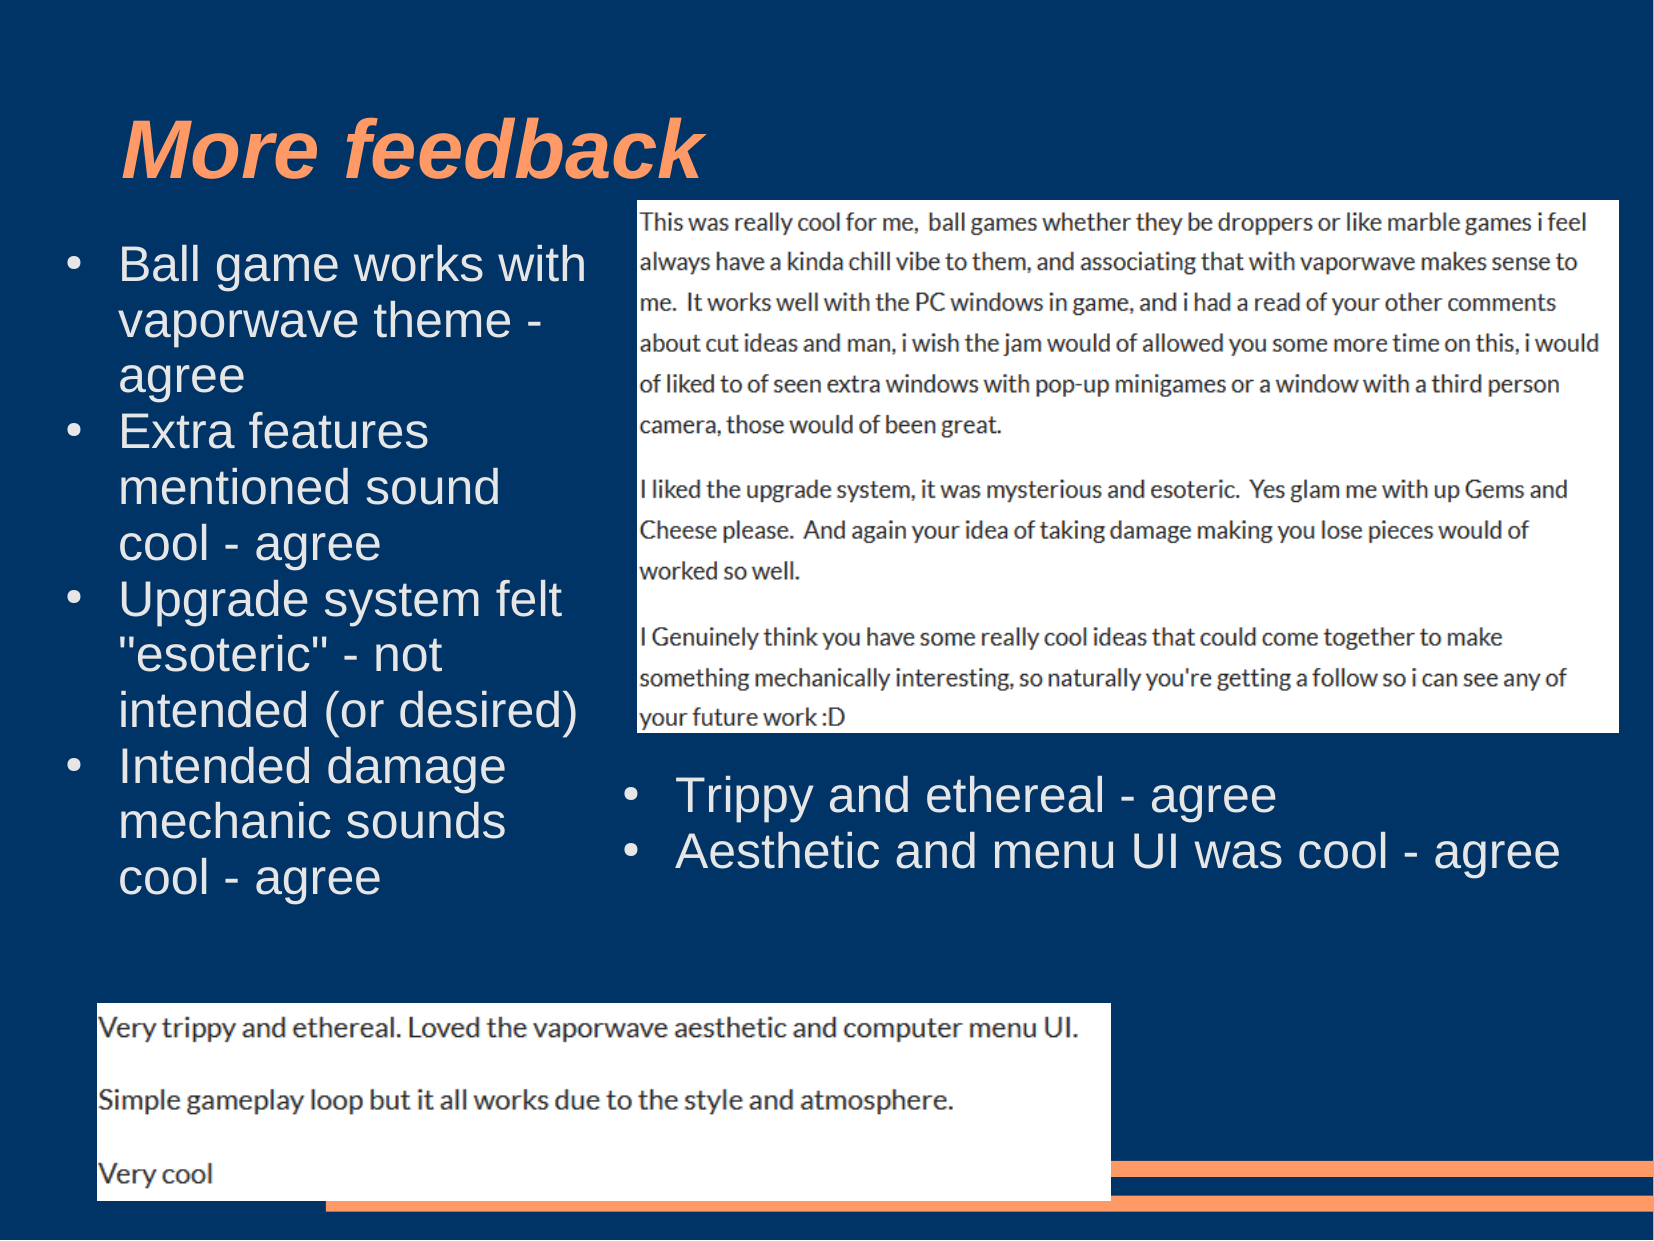

# More feedback
Ball game works with vaporwave theme - agree
Extra features mentioned sound cool - agree
Upgrade system felt "esoteric" - not intended (or desired)
Intended damage mechanic sounds cool - agree
Trippy and ethereal - agree
Aesthetic and menu UI was cool - agree